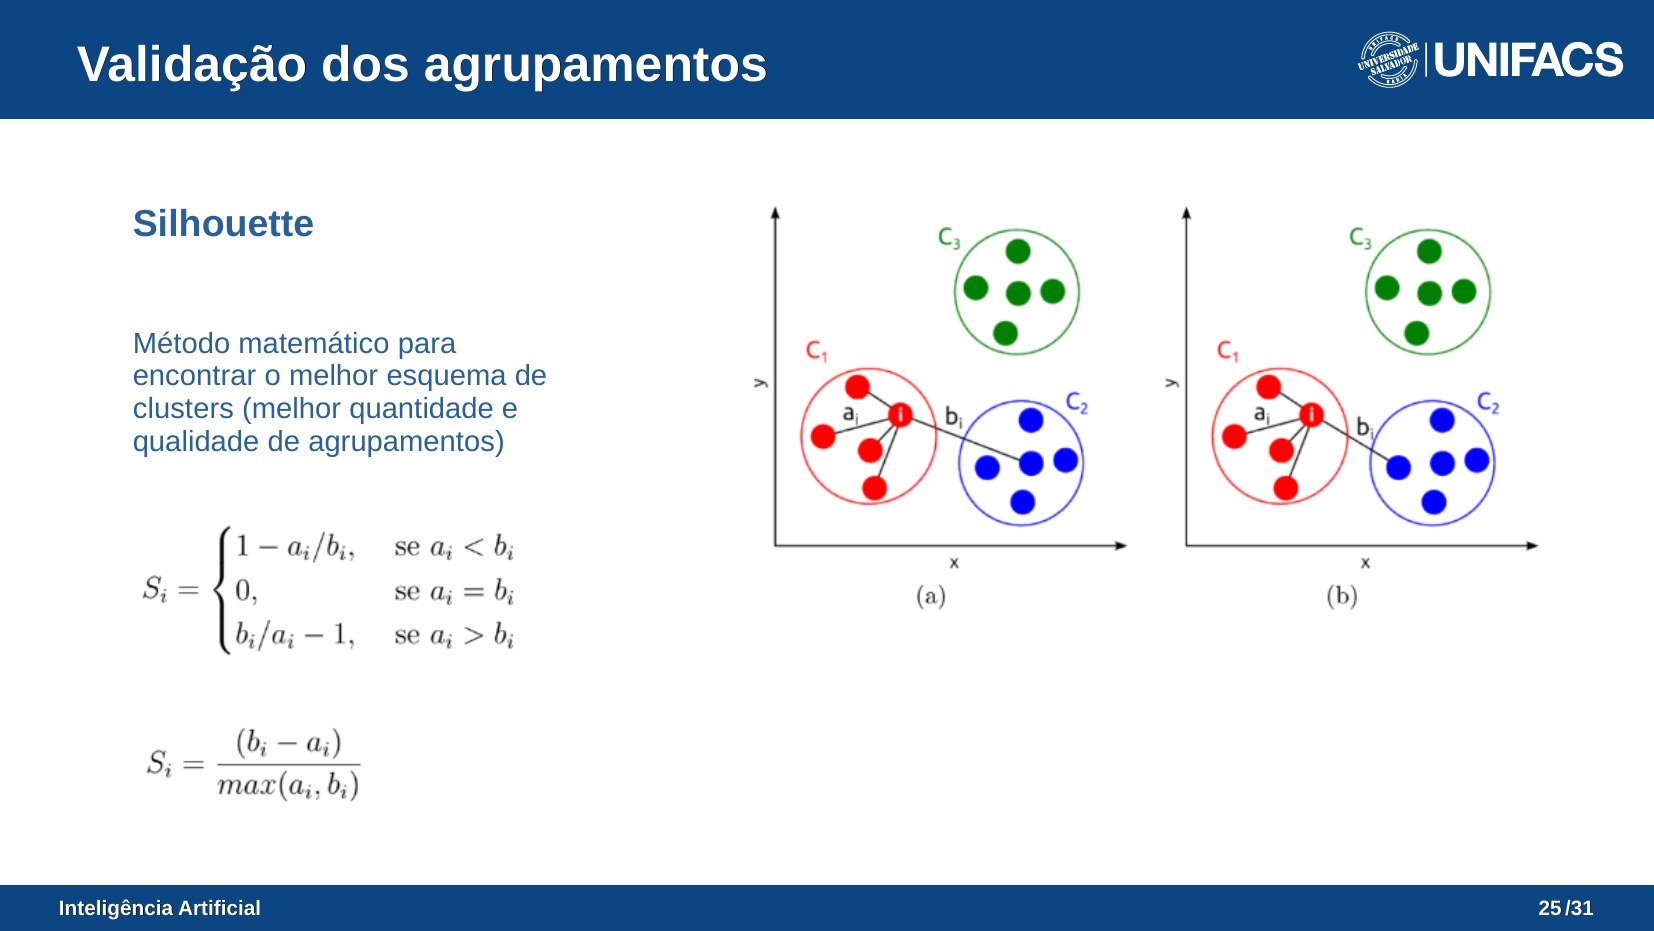

Validação dos agrupamentos
Silhouette
Método matemático para encontrar o melhor esquema de clusters (melhor quantidade e qualidade de agrupamentos)